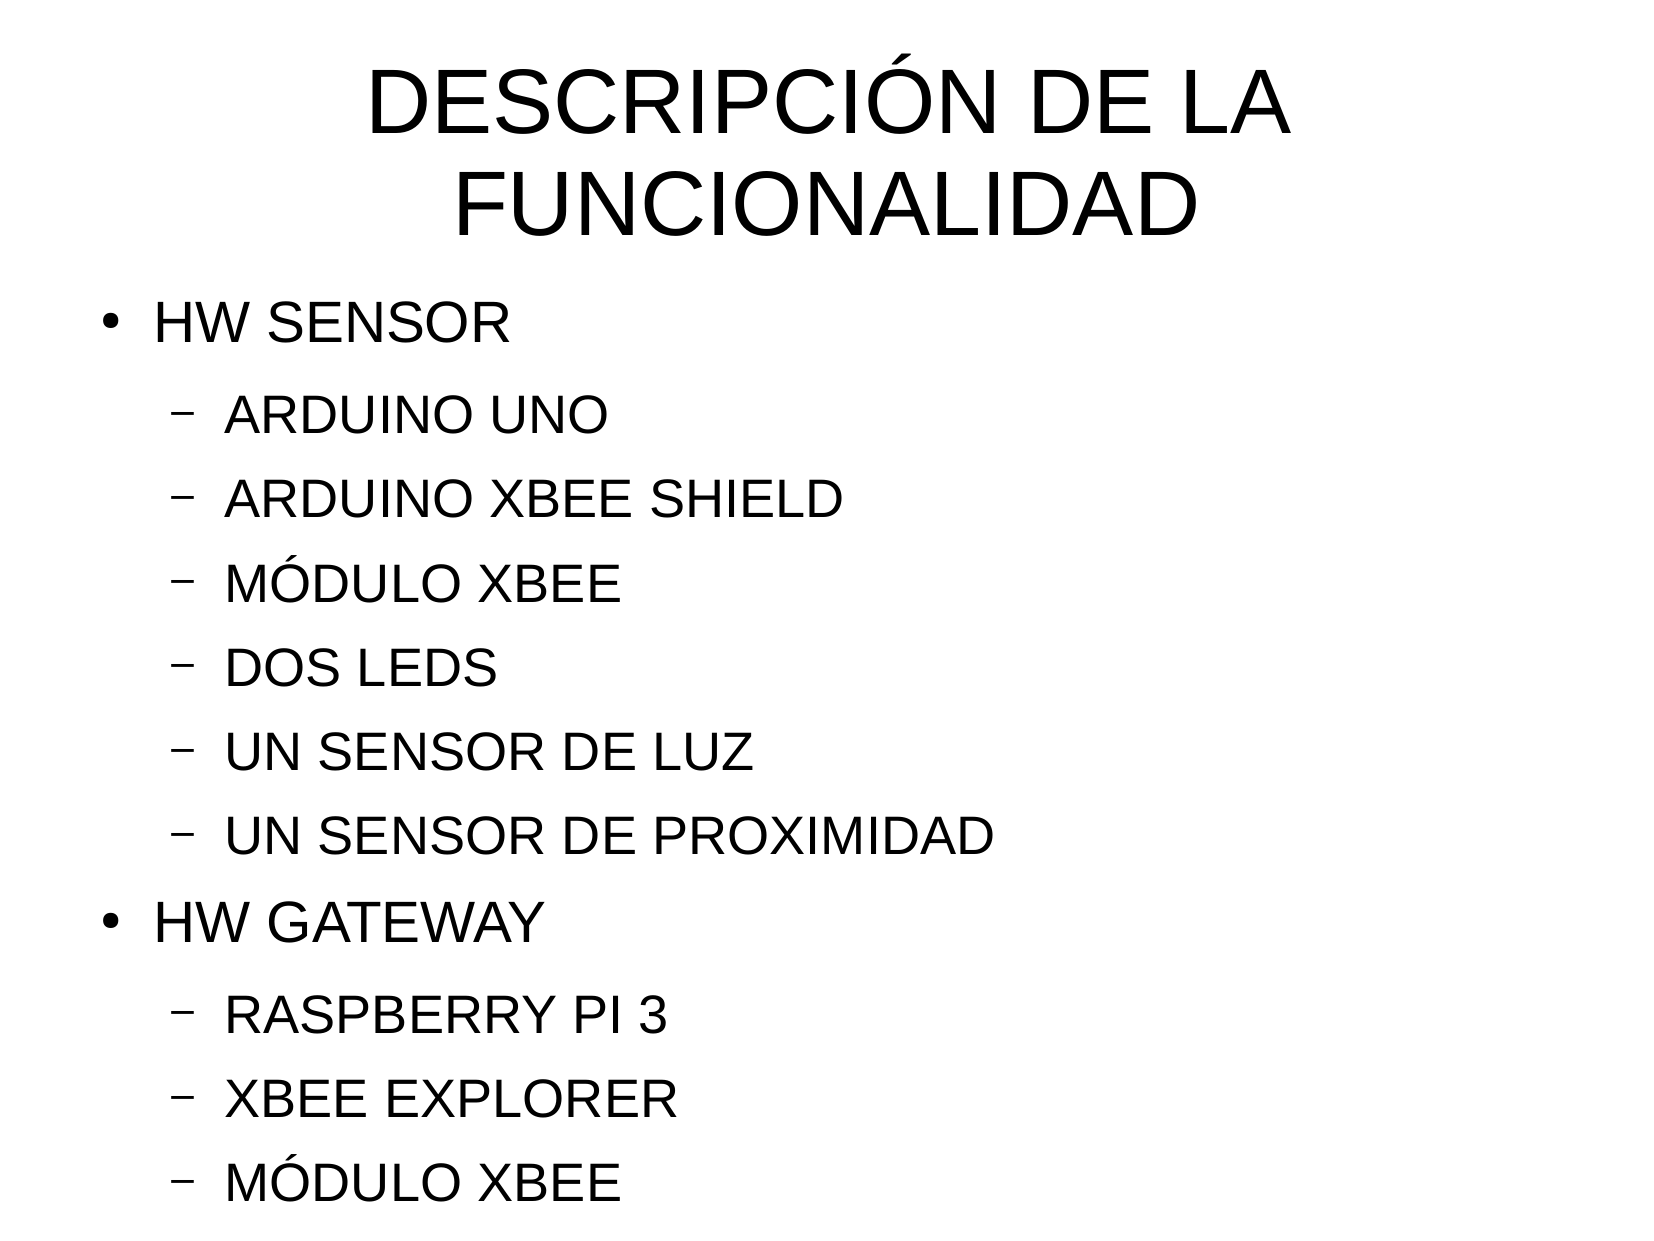

# DESCRIPCIÓN DE LA FUNCIONALIDAD
HW SENSOR
ARDUINO UNO
ARDUINO XBEE SHIELD
MÓDULO XBEE
DOS LEDS
UN SENSOR DE LUZ
UN SENSOR DE PROXIMIDAD
HW GATEWAY
RASPBERRY PI 3
XBEE EXPLORER
MÓDULO XBEE